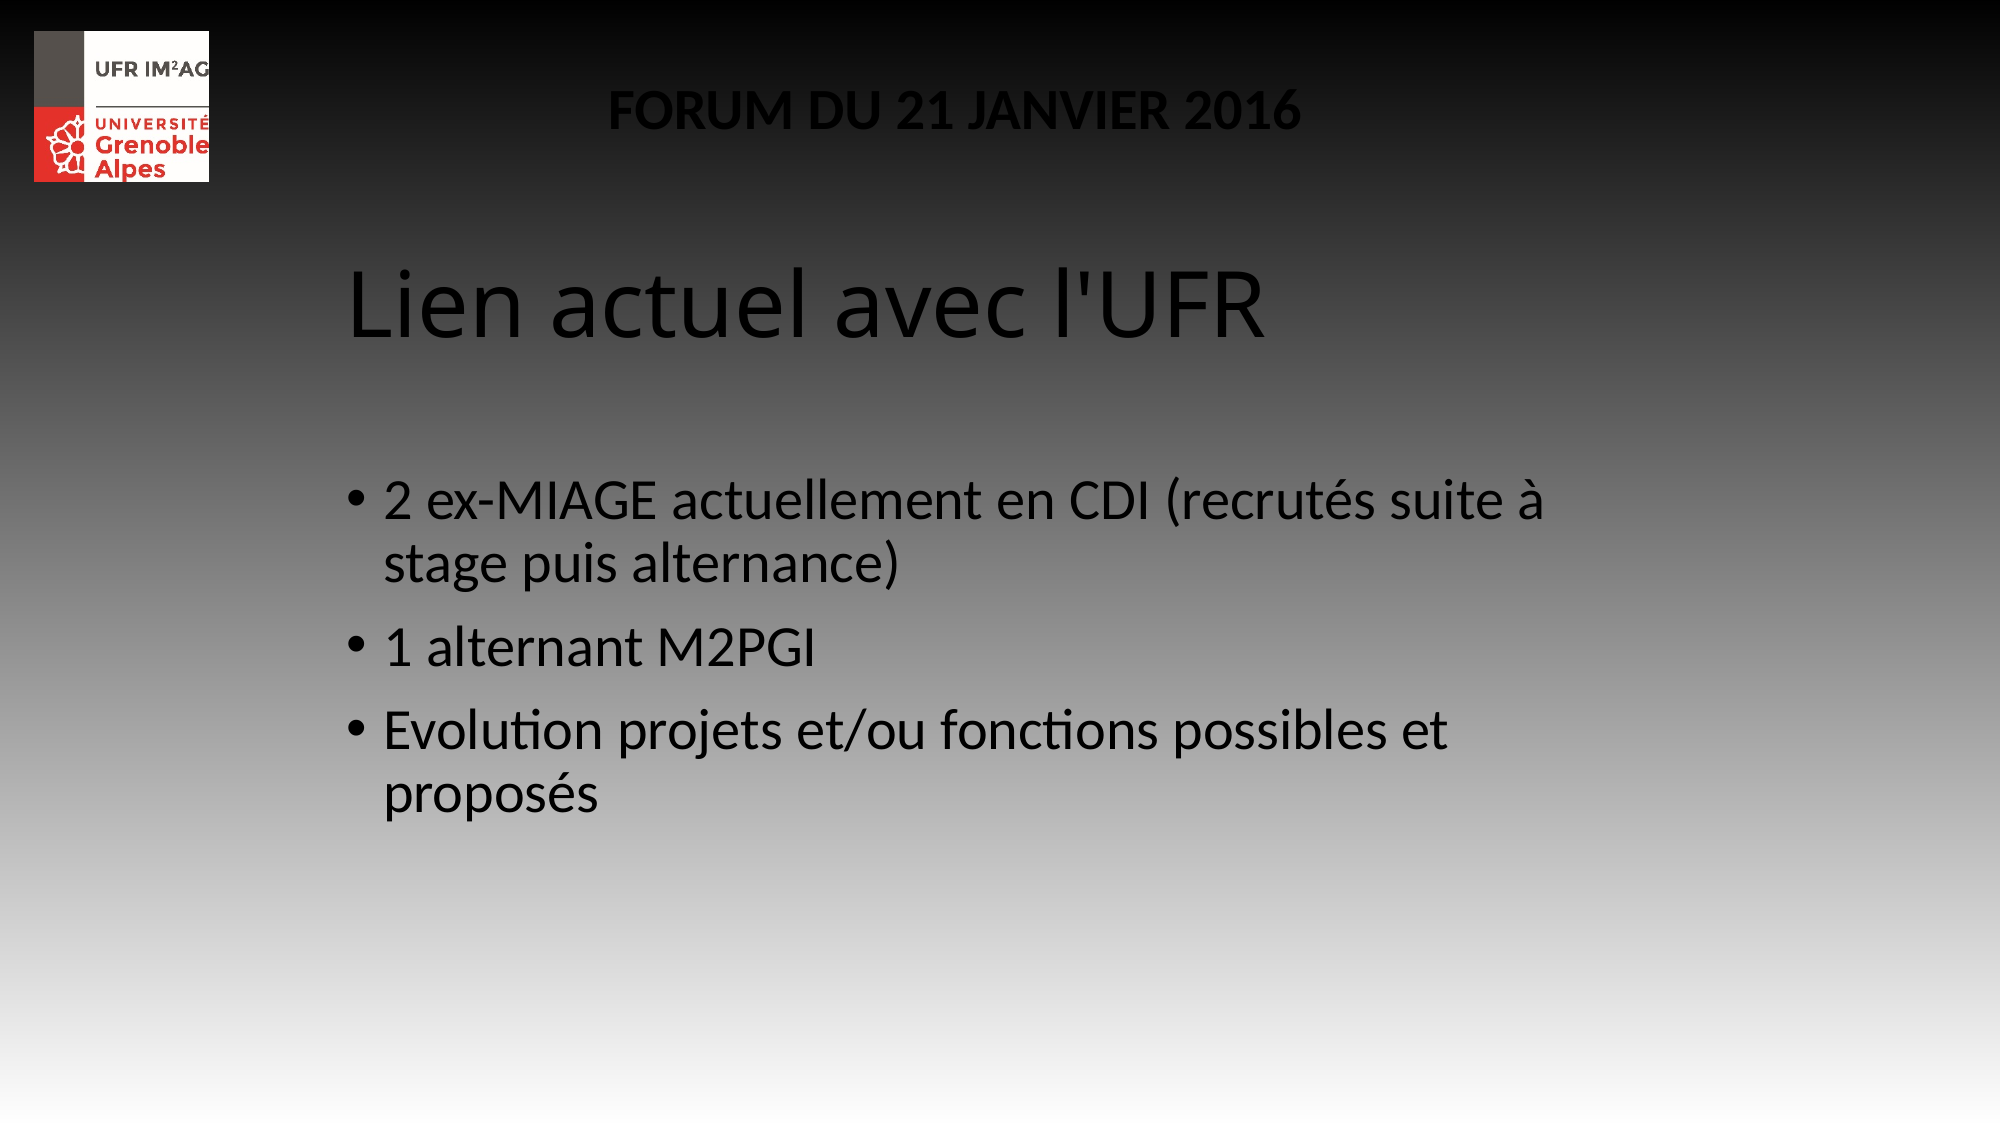

FORUM DU 21 JANVIER 2016
# Lien actuel avec l'UFR
2 ex-MIAGE actuellement en CDI (recrutés suite à stage puis alternance)
1 alternant M2PGI
Evolution projets et/ou fonctions possibles et proposés